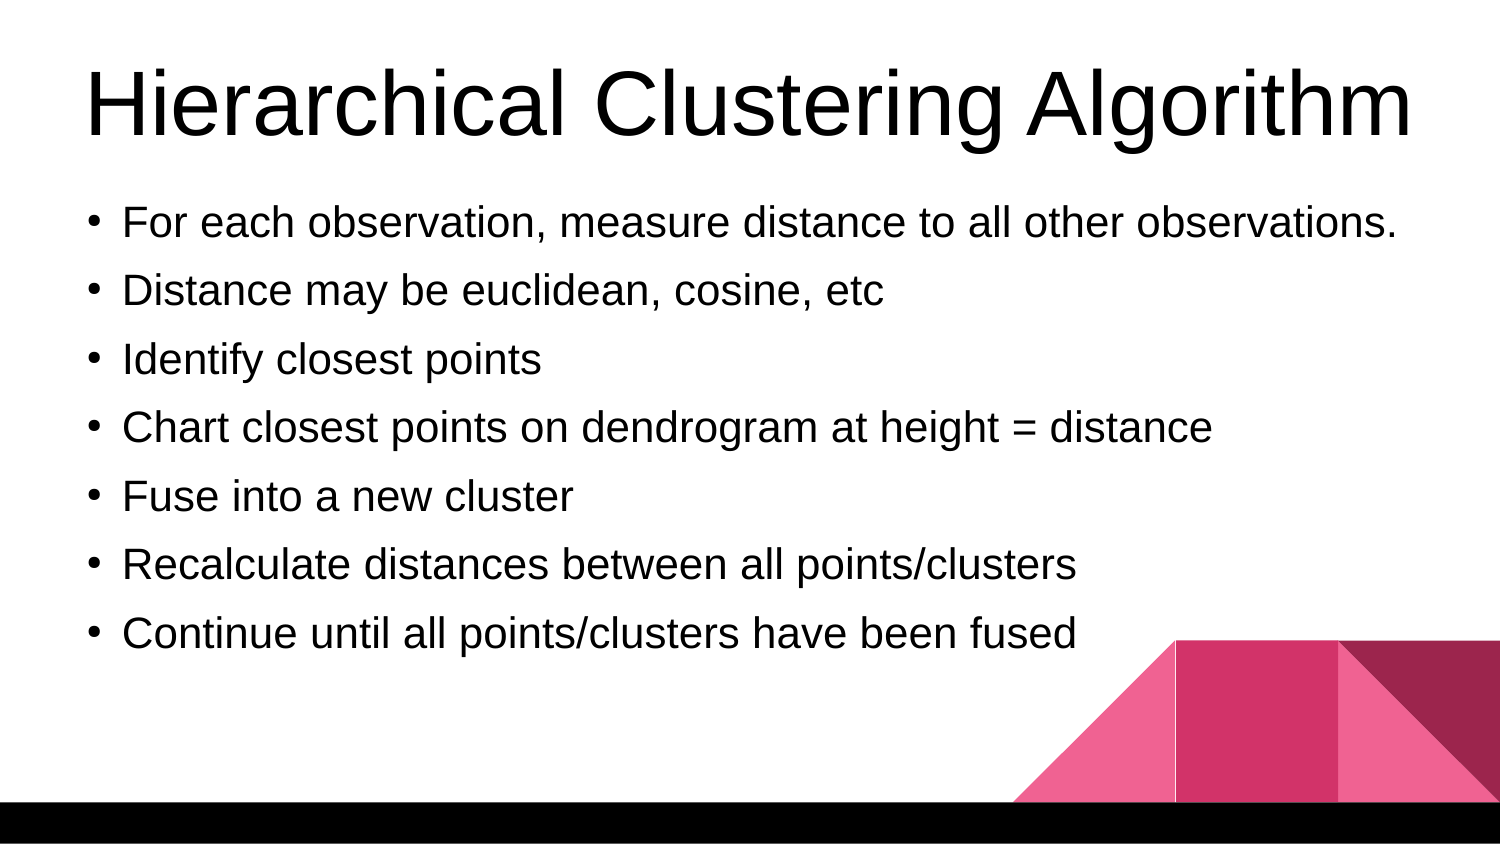

# Hierarchical Clustering Algorithm
For each observation, measure distance to all other observations.
Distance may be euclidean, cosine, etc
Identify closest points
Chart closest points on dendrogram at height = distance
Fuse into a new cluster
Recalculate distances between all points/clusters
Continue until all points/clusters have been fused